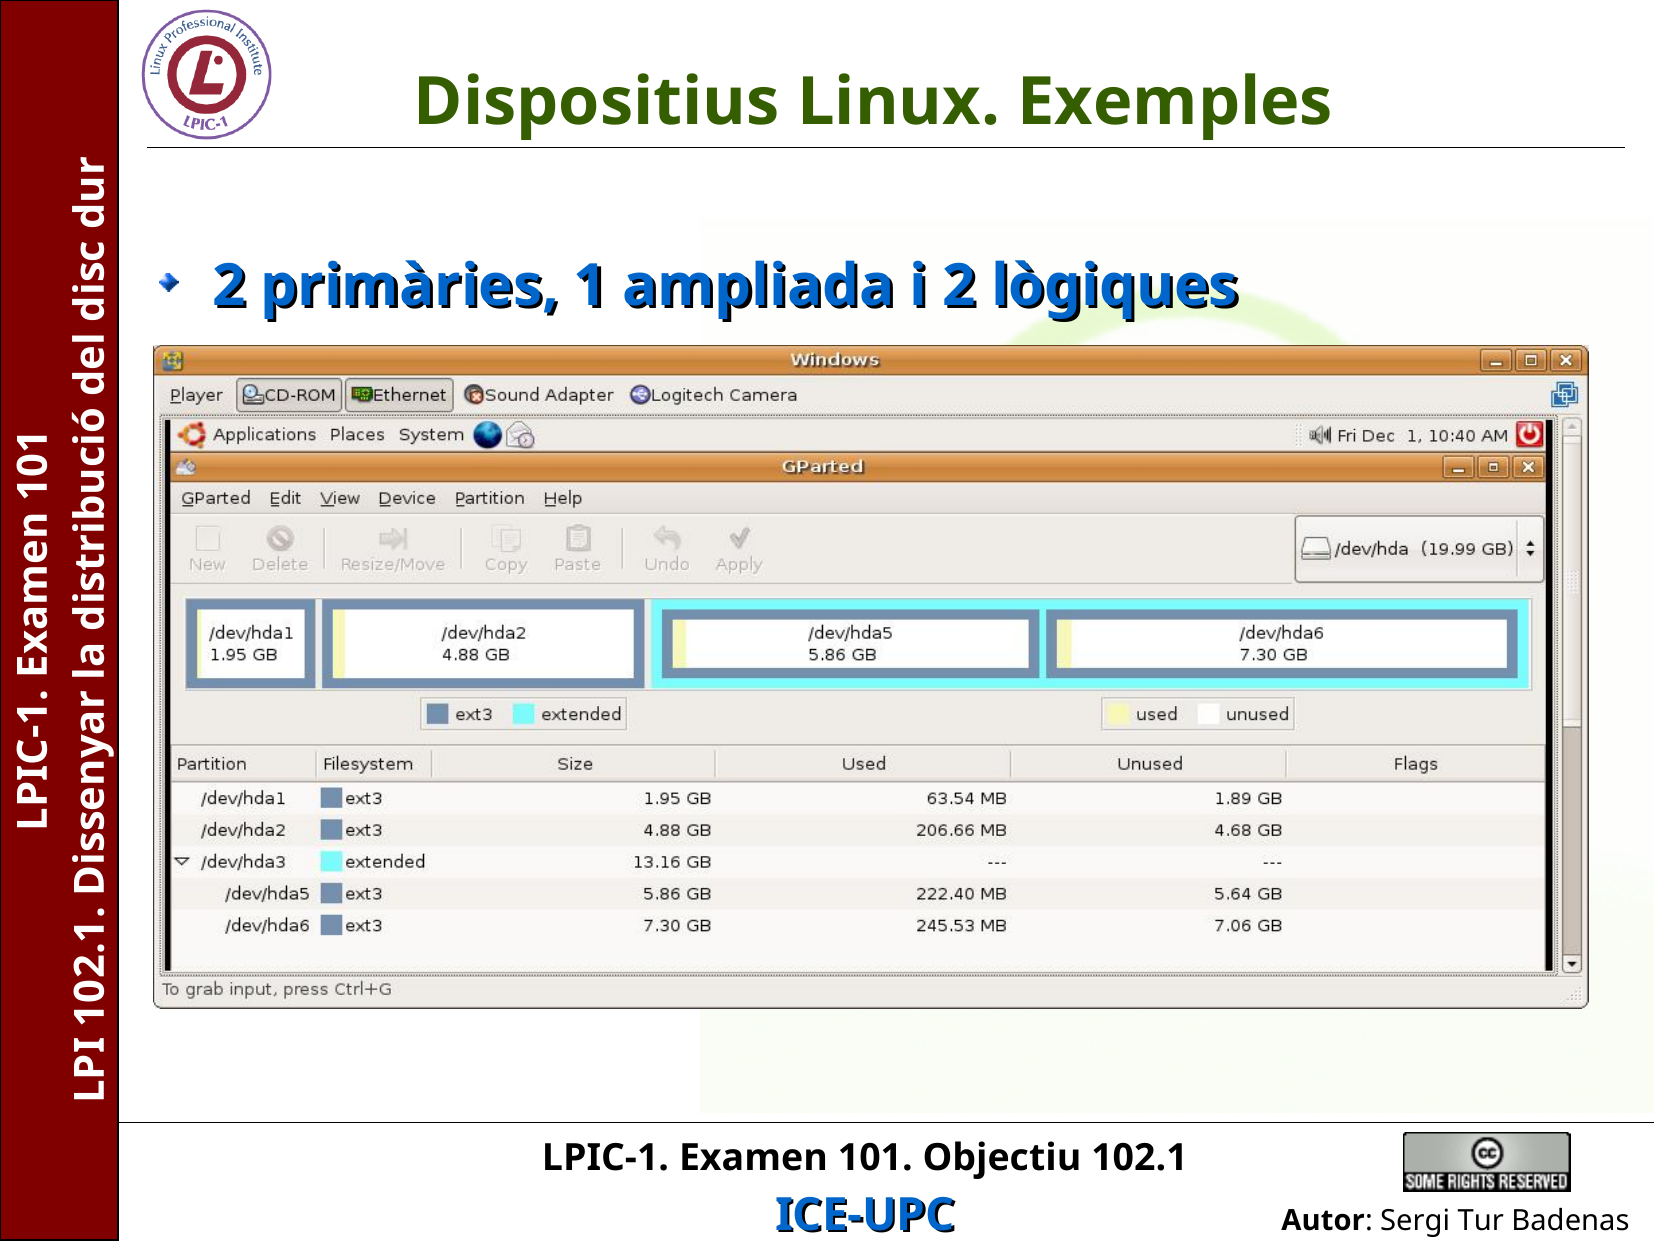

# Dispositius Linux. Exemples
2 primàries, 1 ampliada i 2 lògiques